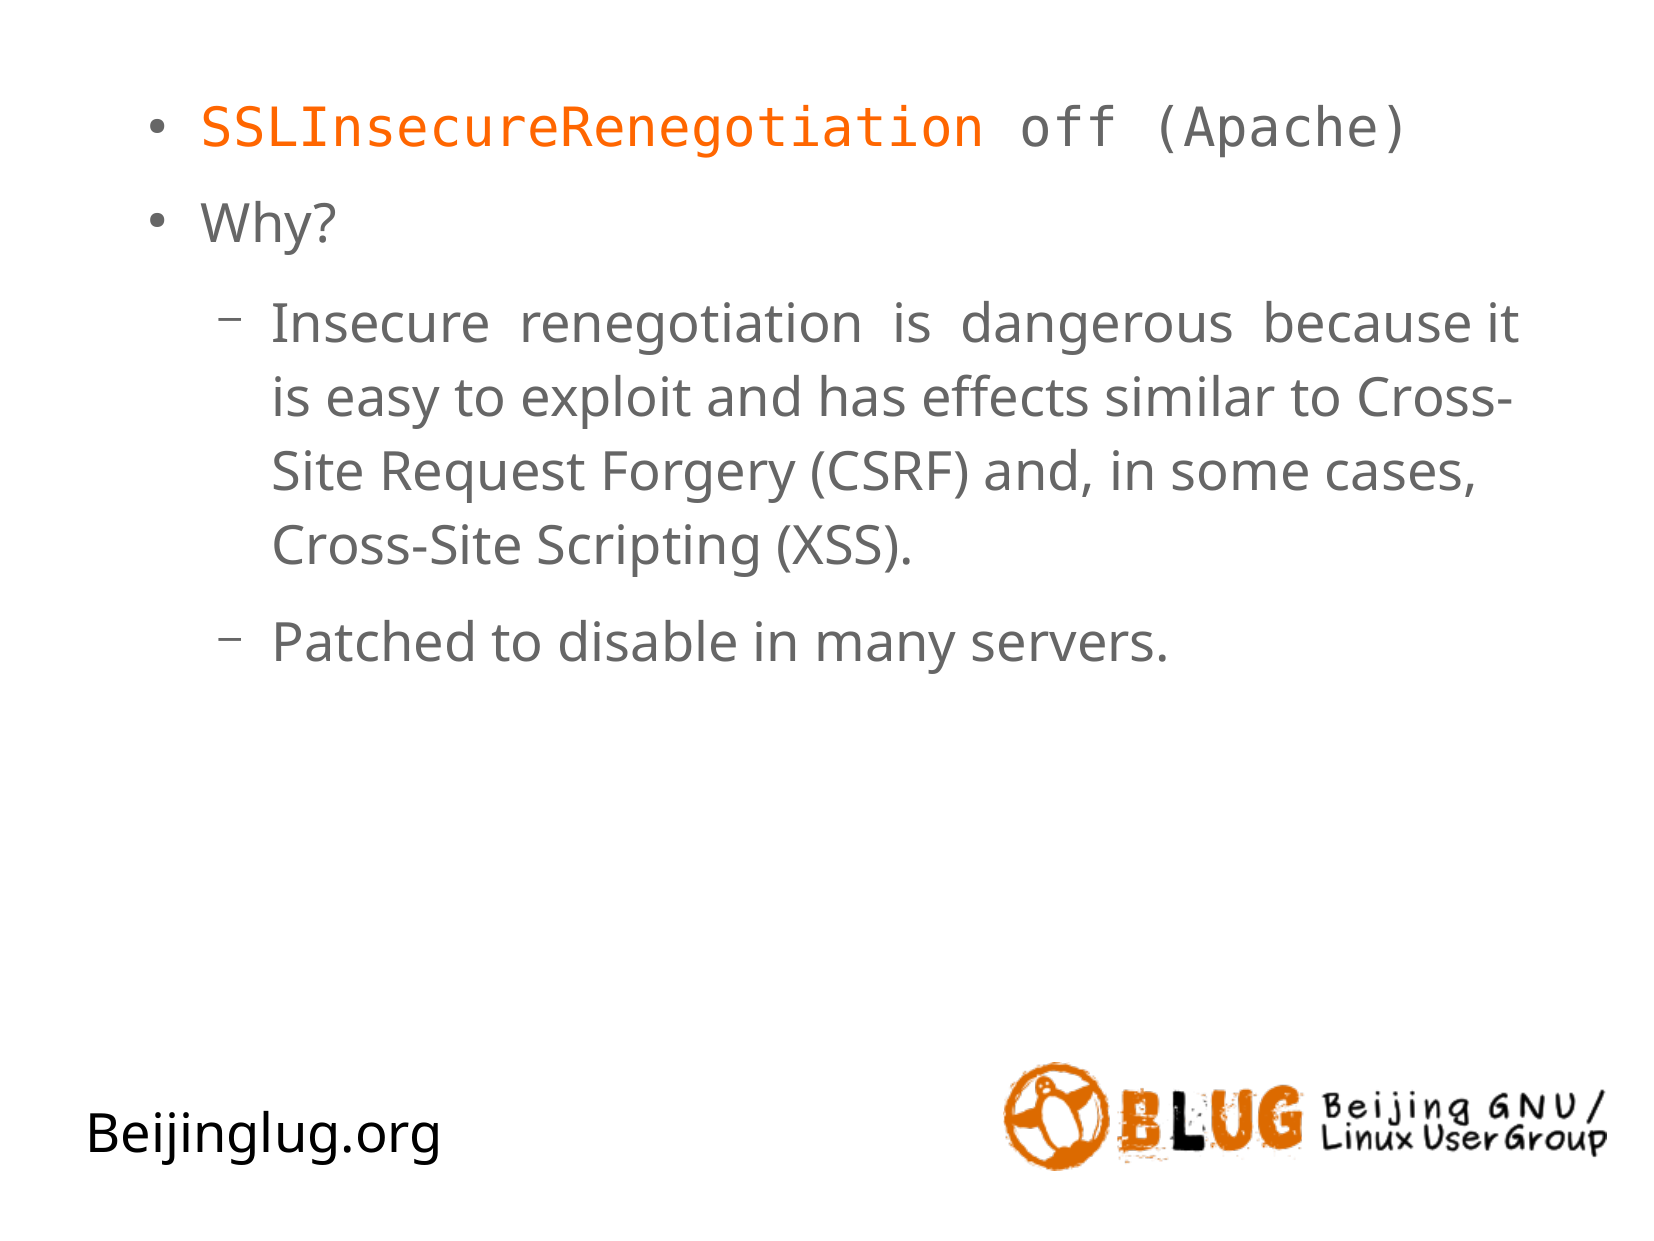

# SSLInsecureRenegotiation off (Apache)
Why?
Insecure renegotiation is dangerous because it is easy to exploit and has effects similar to Cross-Site Request Forgery (CSRF) and, in some cases, Cross-Site Scripting (XSS).
Patched to disable in many servers.